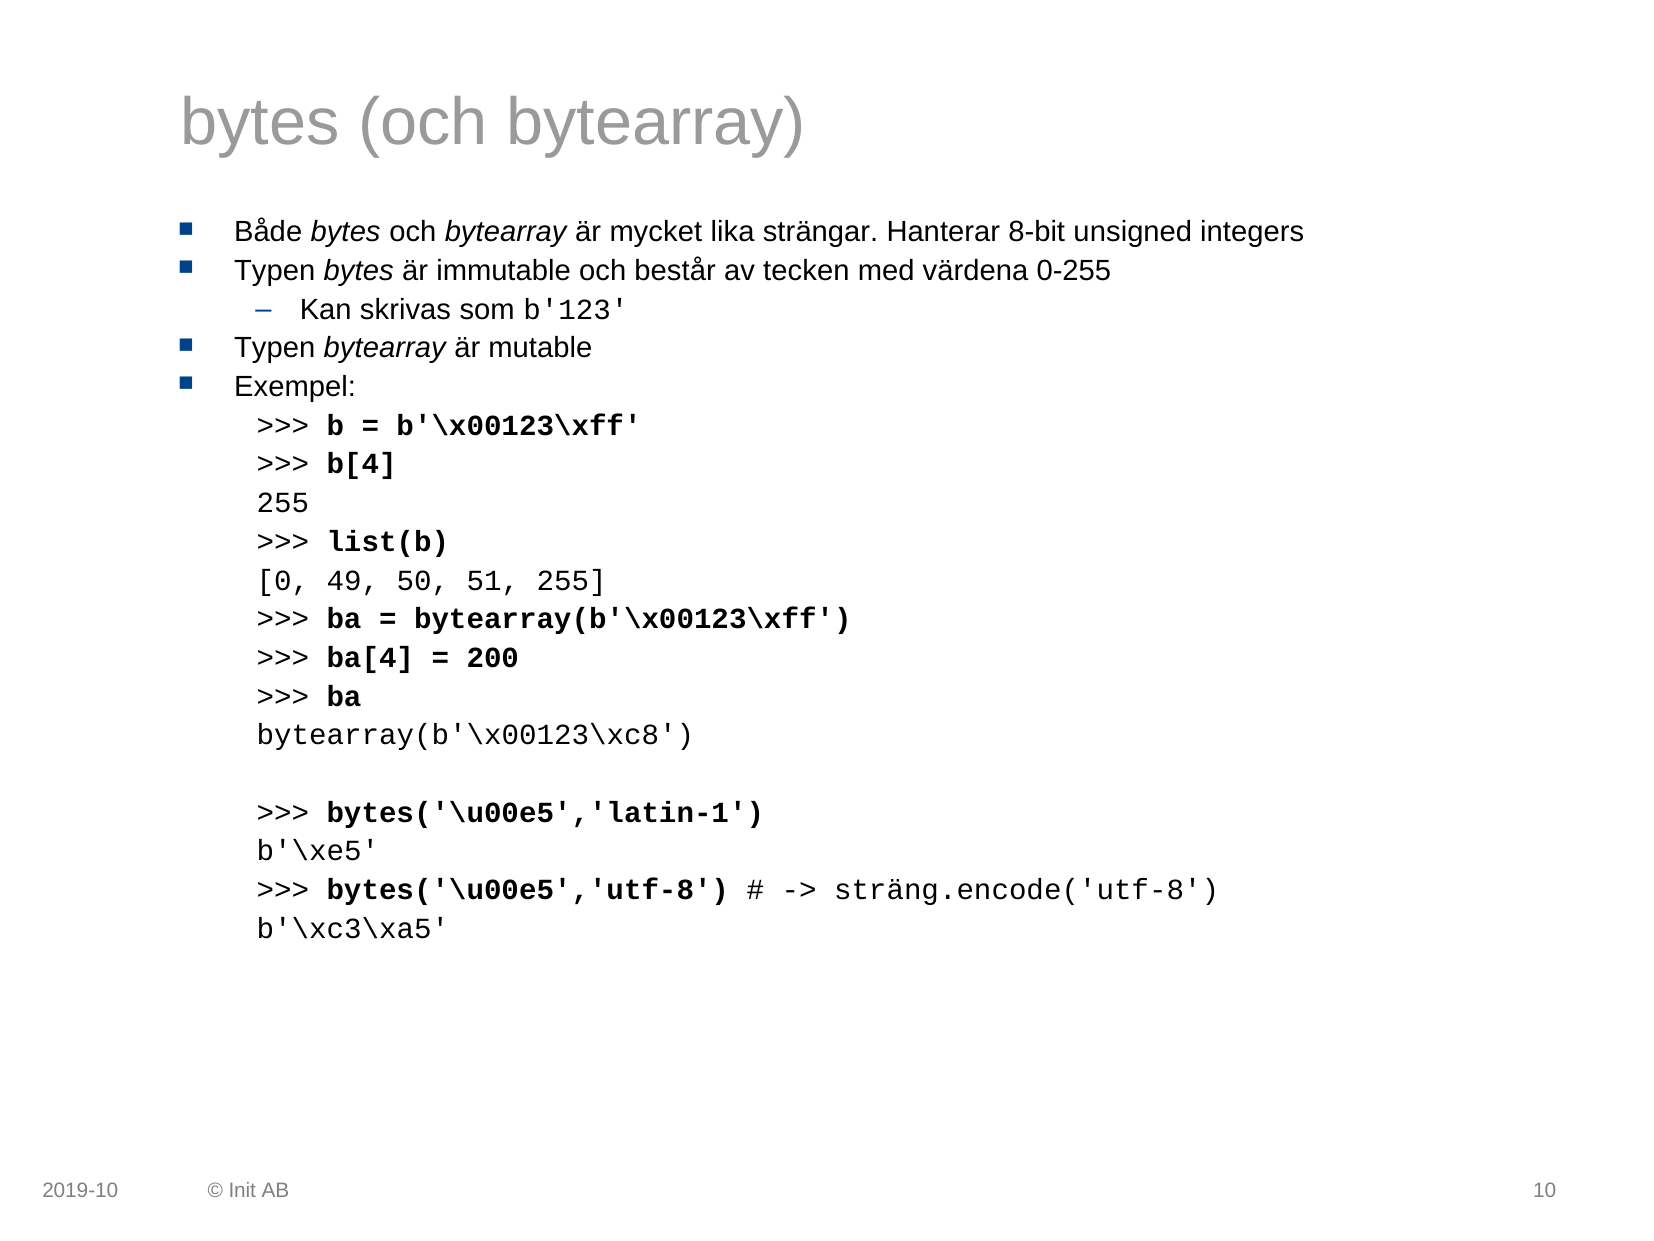

bytes (och bytearray)
Både bytes och bytearray är mycket lika strängar. Hanterar 8-bit unsigned integers
Typen bytes är immutable och består av tecken med värdena 0-255
Kan skrivas som b'123'
Typen bytearray är mutable
Exempel:
>>> b = b'\x00123\xff'
>>> b[4]
255
>>> list(b)
[0, 49, 50, 51, 255]
>>> ba = bytearray(b'\x00123\xff')
>>> ba[4] = 200
>>> ba
bytearray(b'\x00123\xc8')
>>> bytes('\u00e5','latin-1')
b'\xe5'
>>> bytes('\u00e5','utf-8') # -> sträng.encode('utf-8')
b'\xc3\xa5'
2019-10
© Init AB